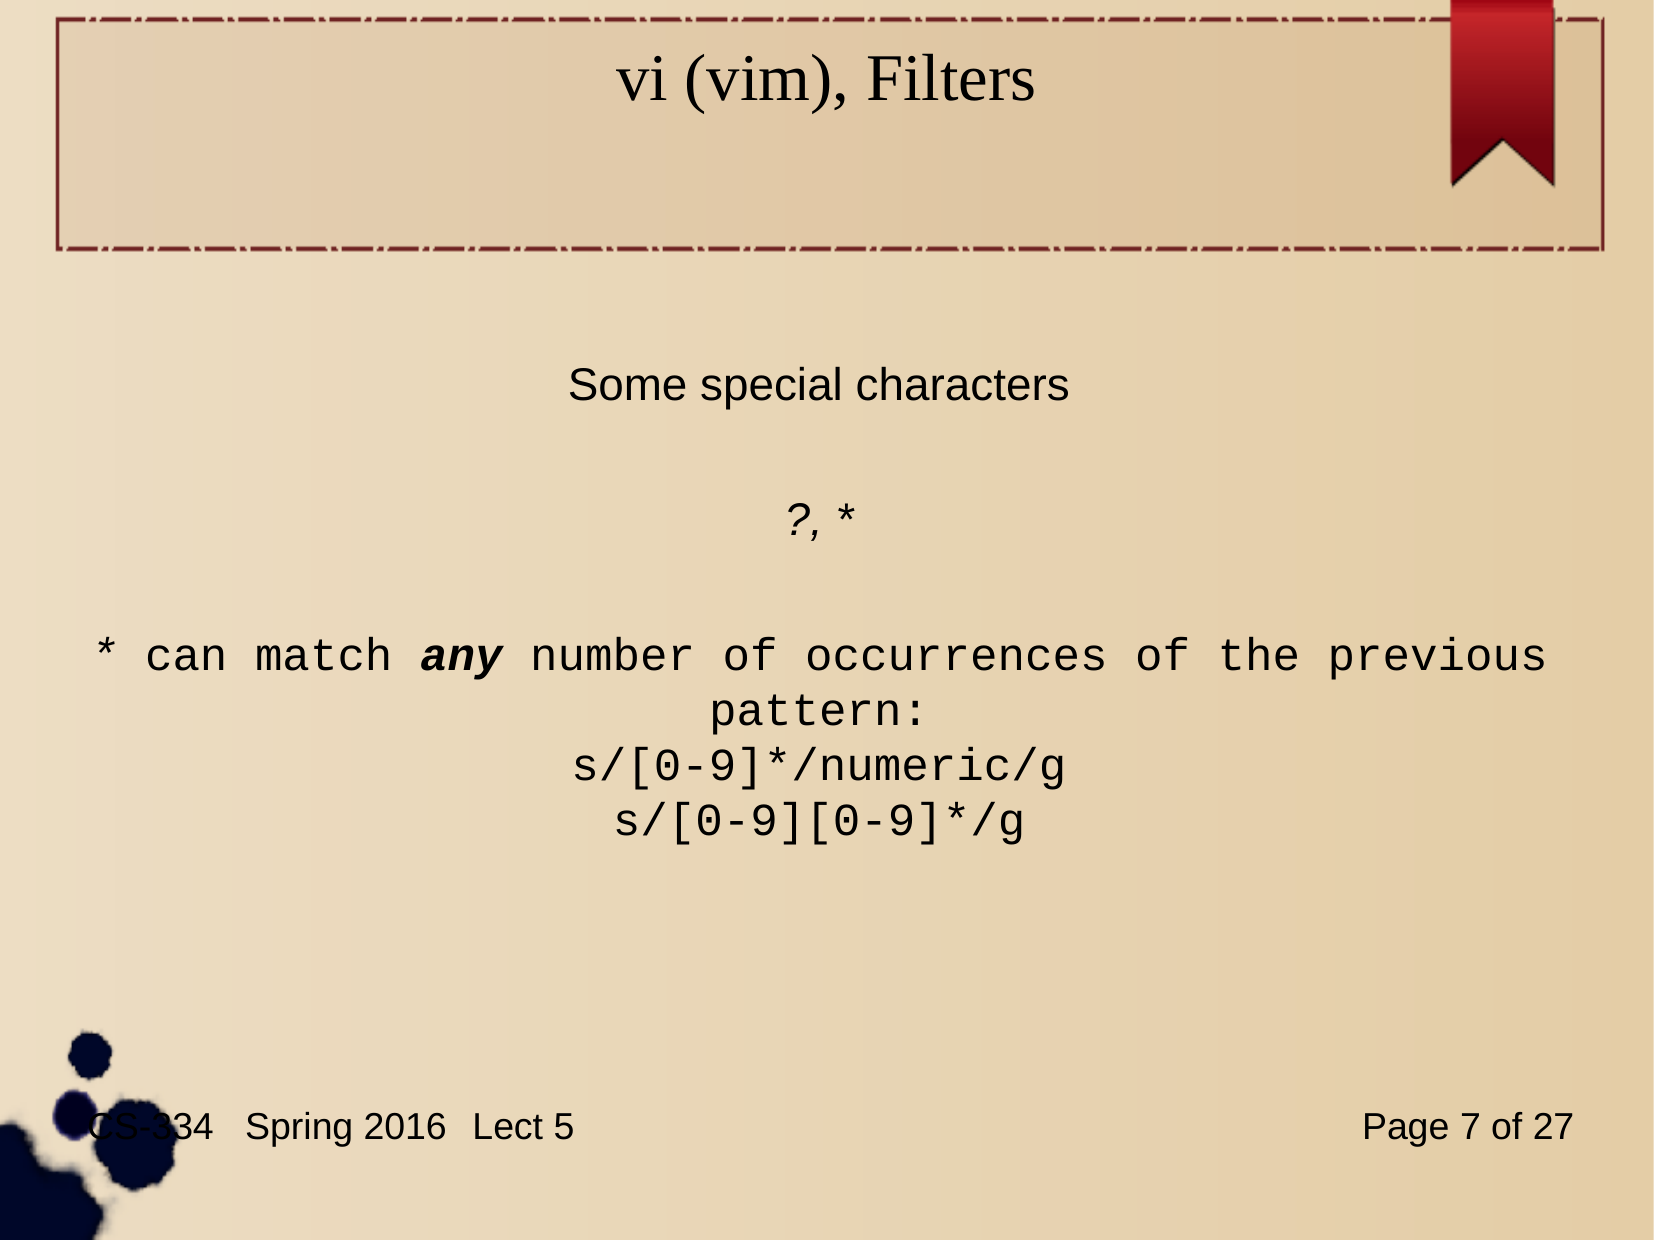

vi (vim), Filters
Some special characters
?, *
* can match any number of occurrences of the previous pattern:
s/[0-9]*/numeric/g
s/[0-9][0-9]*/g
CS-334 Spring 2016	 Lect 5											Page of 27